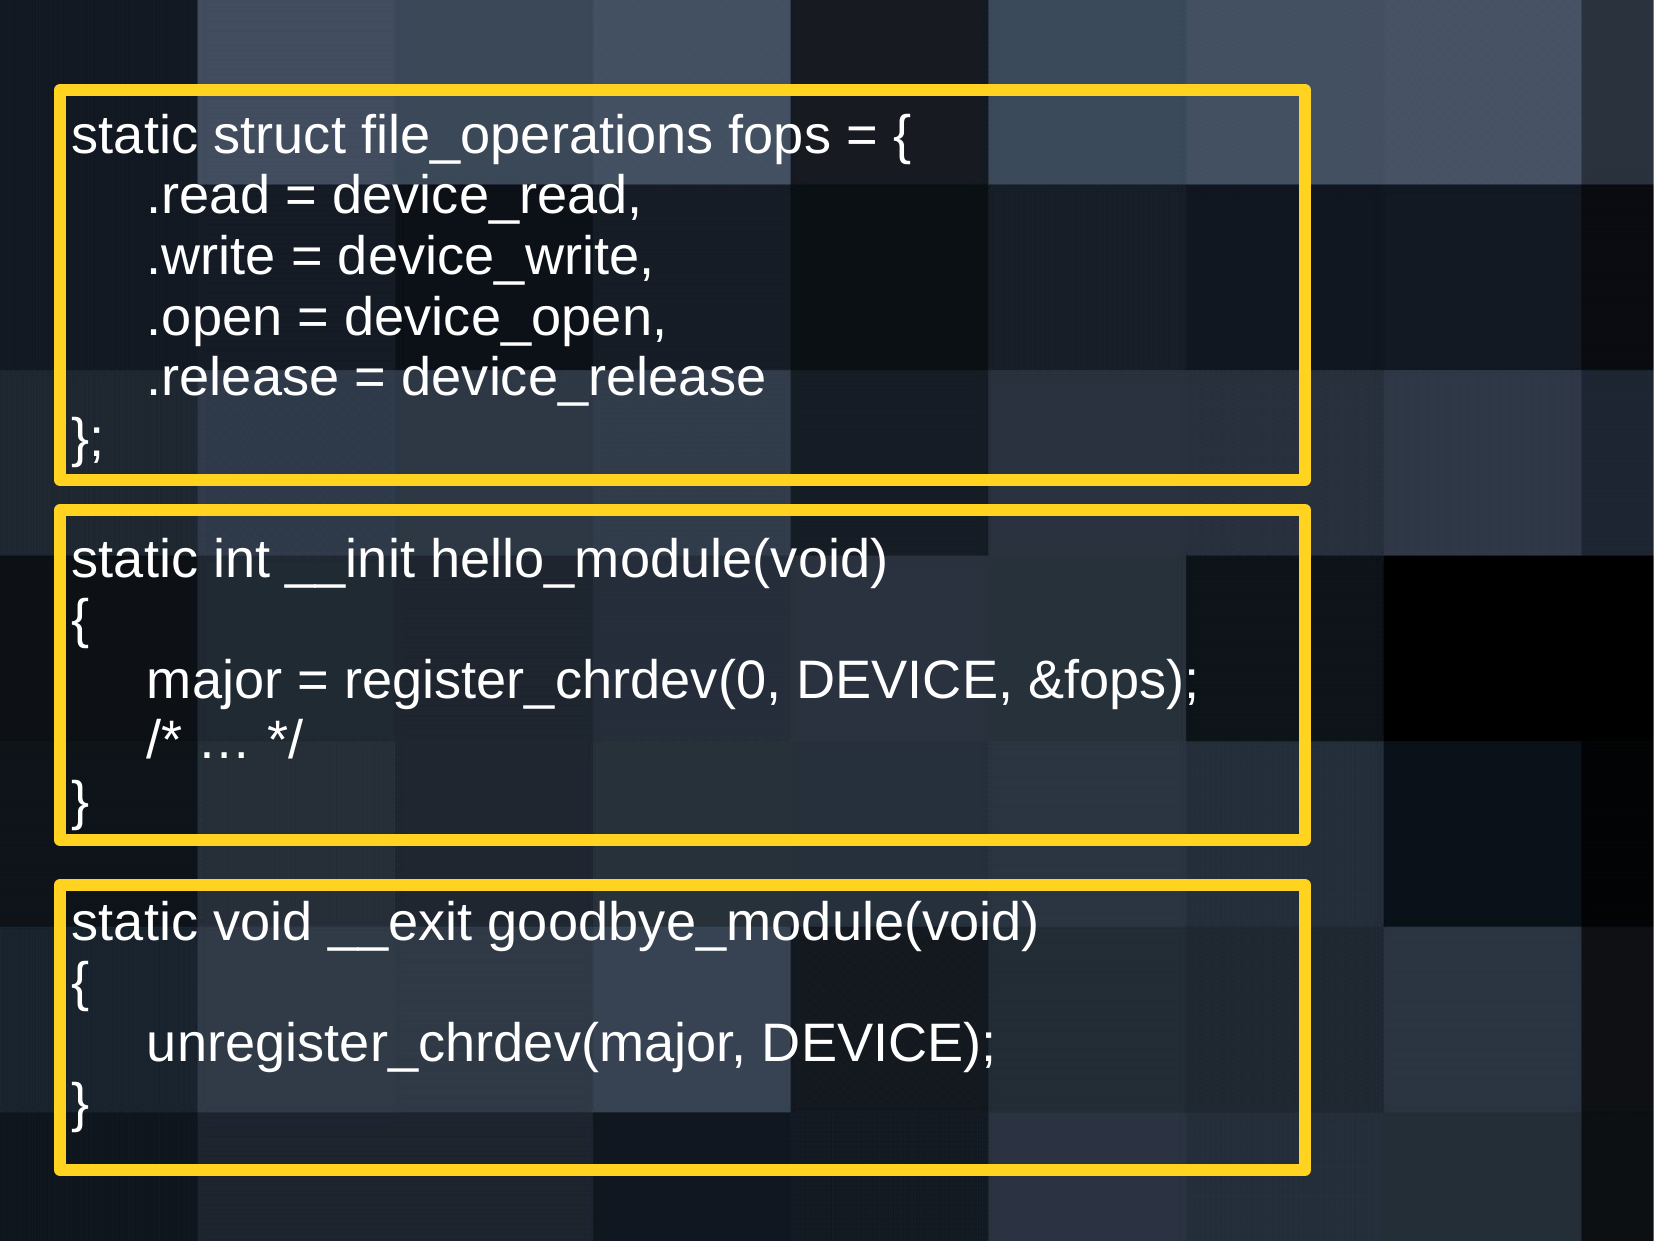

# static struct file_operations fops = {
	.read = device_read,
	.write = device_write,
	.open = device_open,
	.release = device_release
};
static int __init hello_module(void)
{
	major = register_chrdev(0, DEVICE, &fops);
	/* … */
}
static void __exit goodbye_module(void)
{
	unregister_chrdev(major, DEVICE);
}